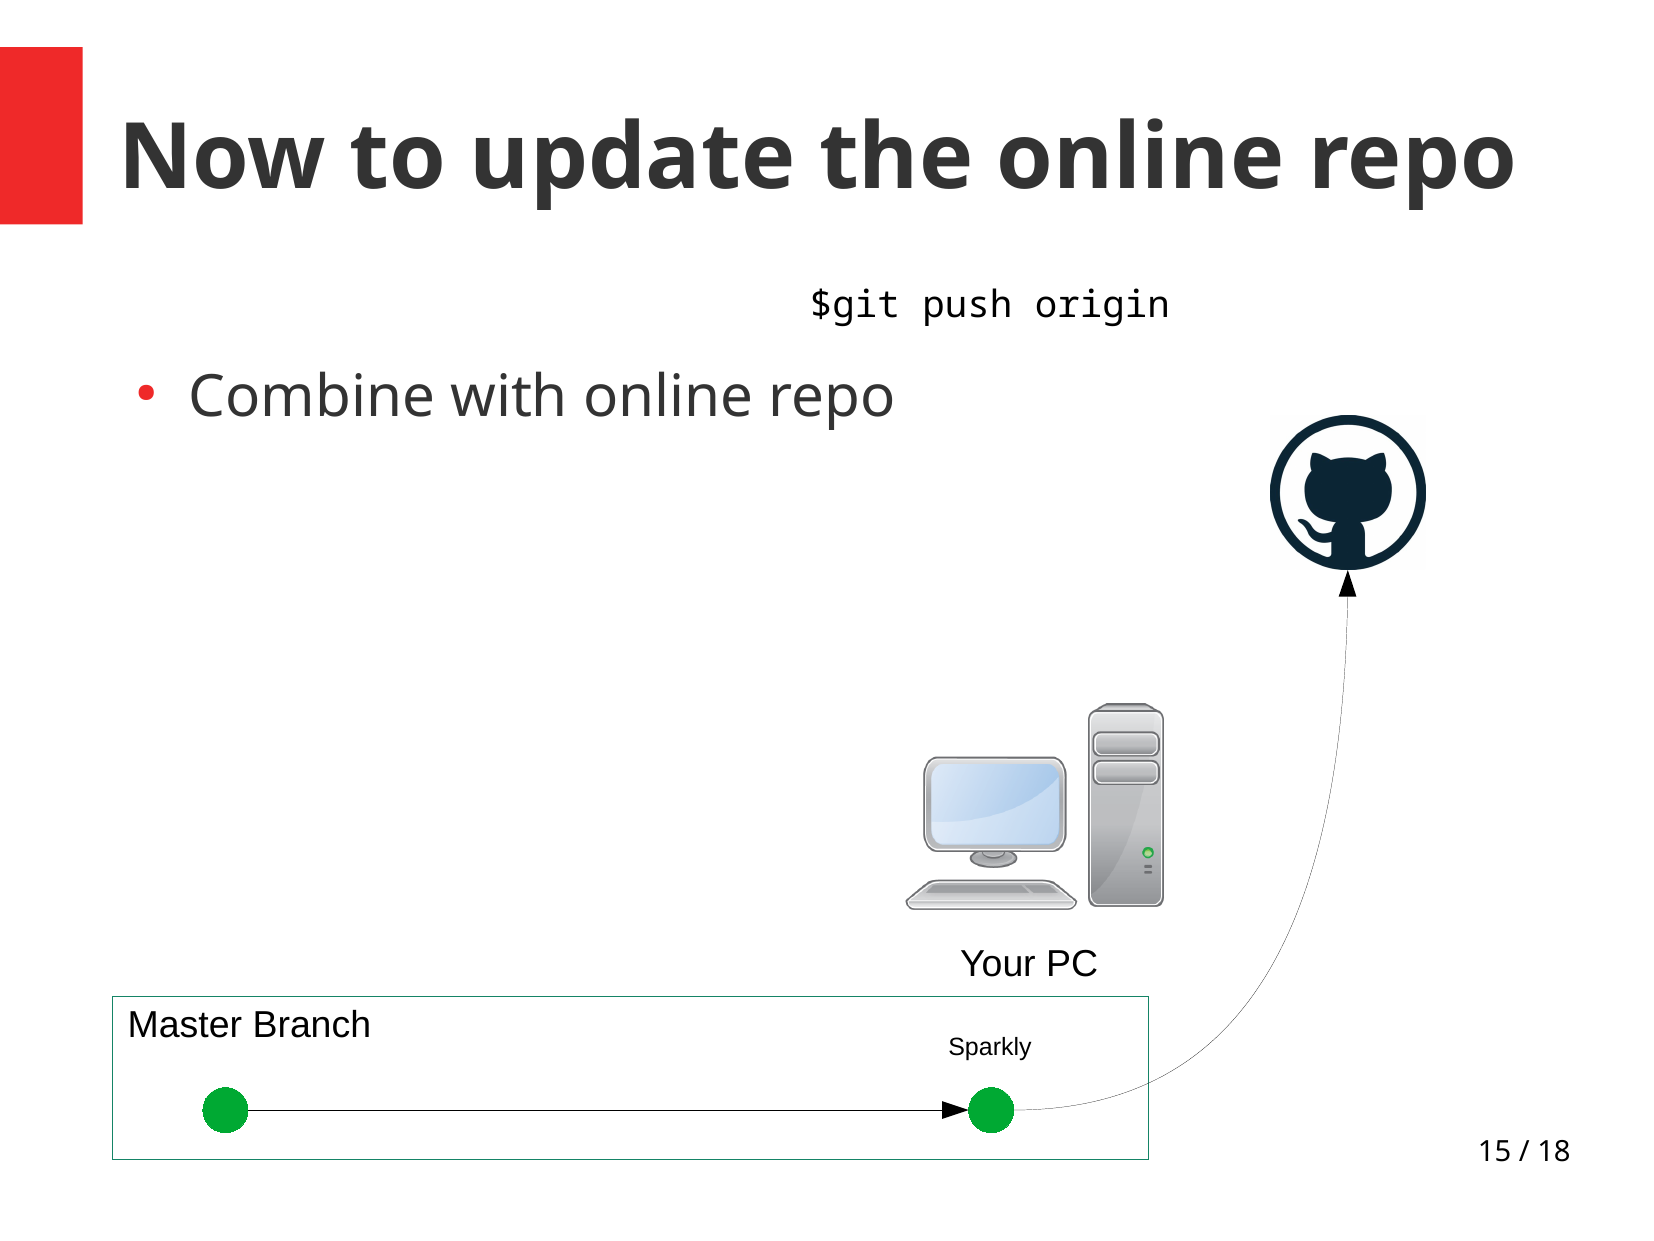

# Now to update the online repo
$git push origin
Combine with online repo
Your PC
Master Branch
Sparkly
15